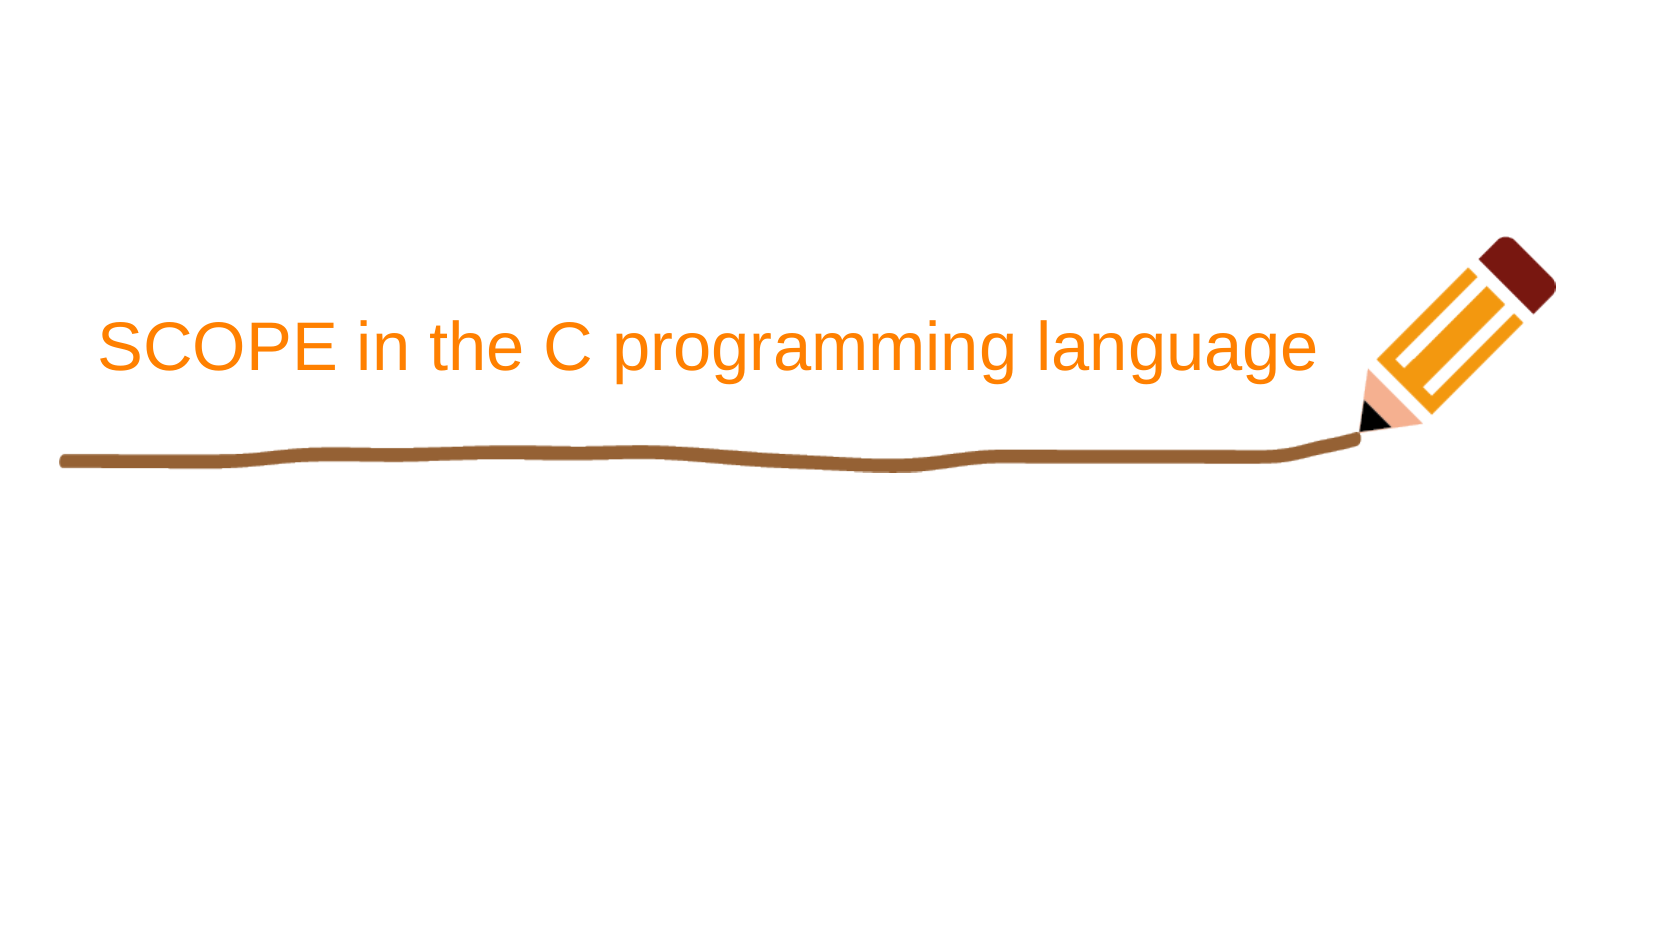

# SCOPE in the C programming language